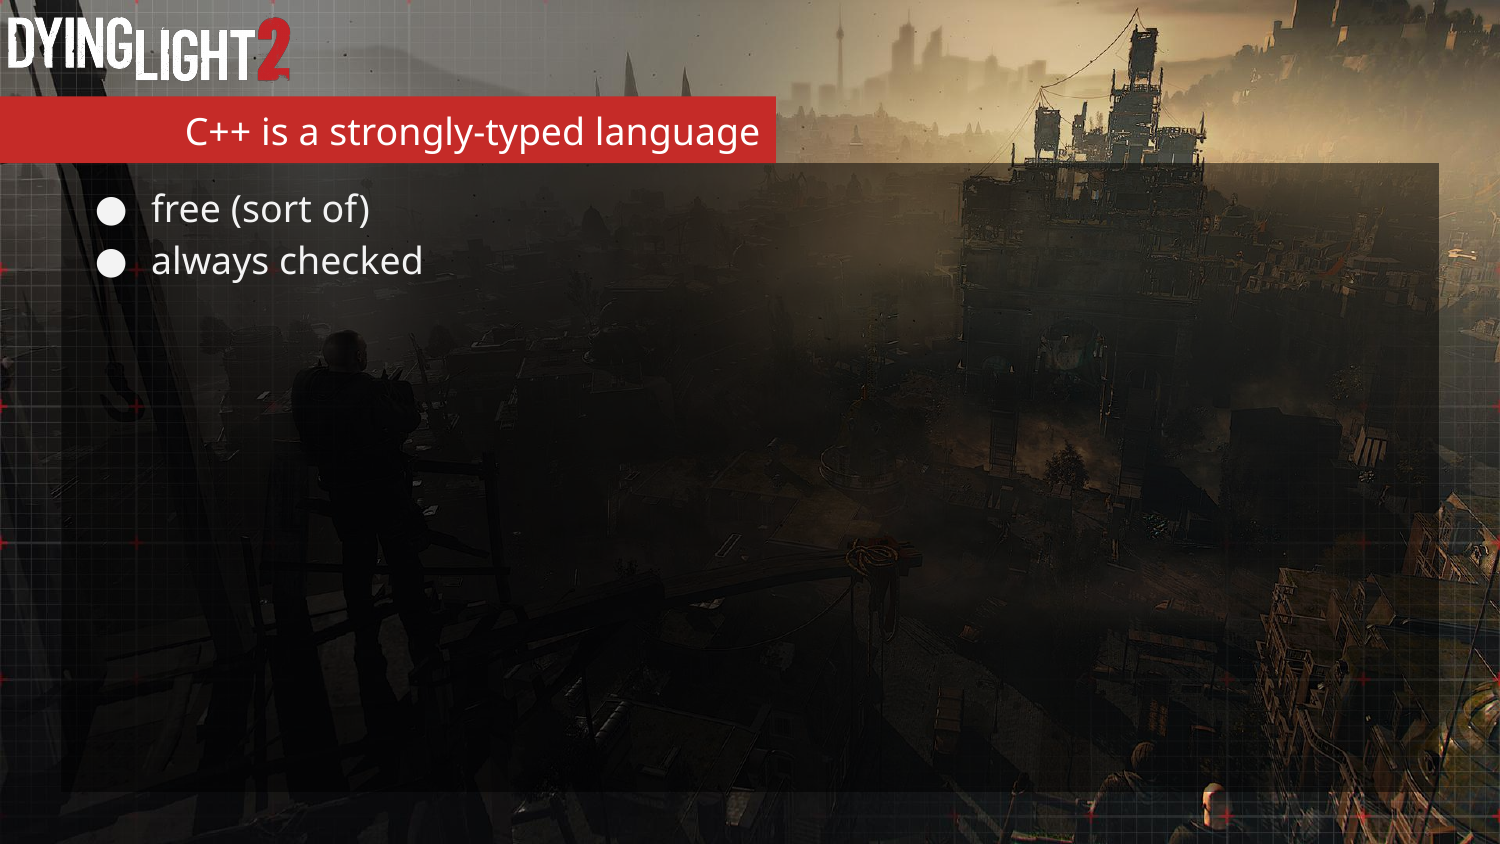

C++ is a strongly-typed language
free (sort of)
always checked